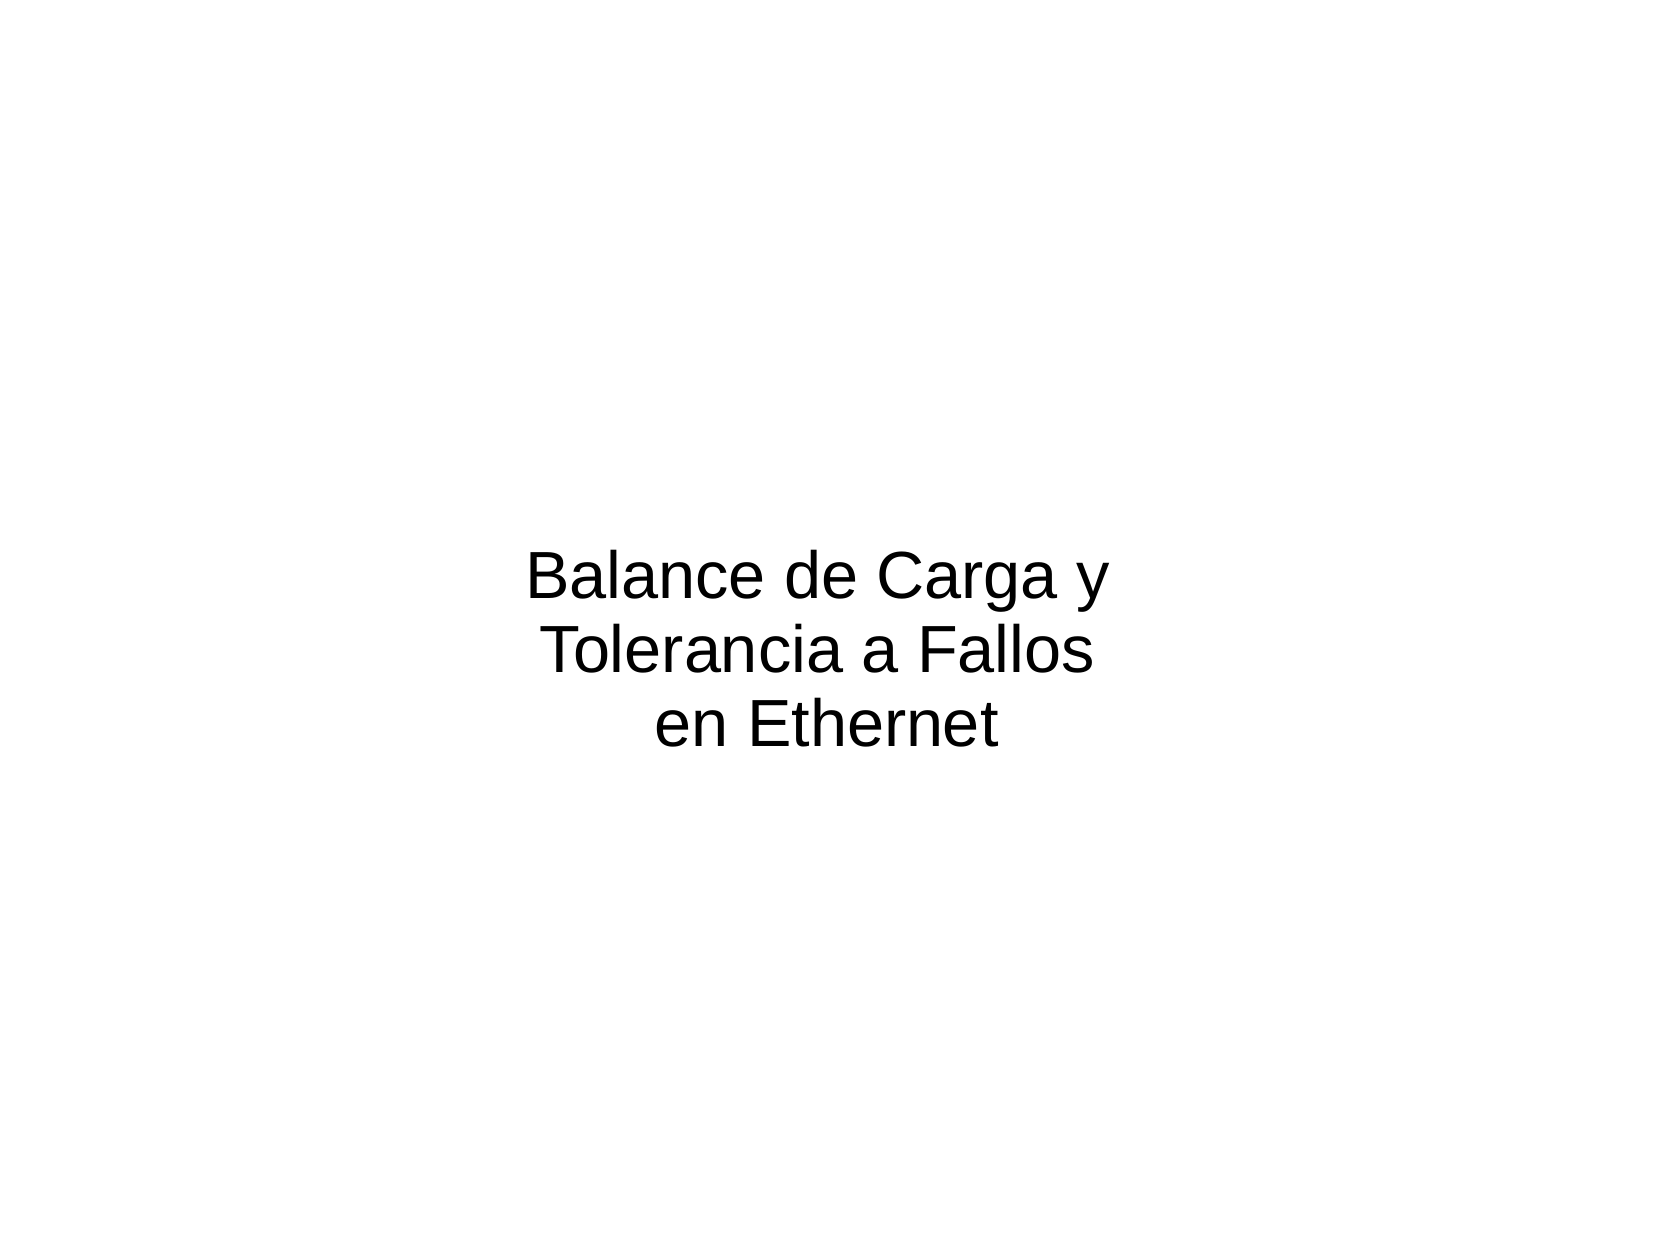

#
Balance de Carga y
Tolerancia a Fallos
en Ethernet